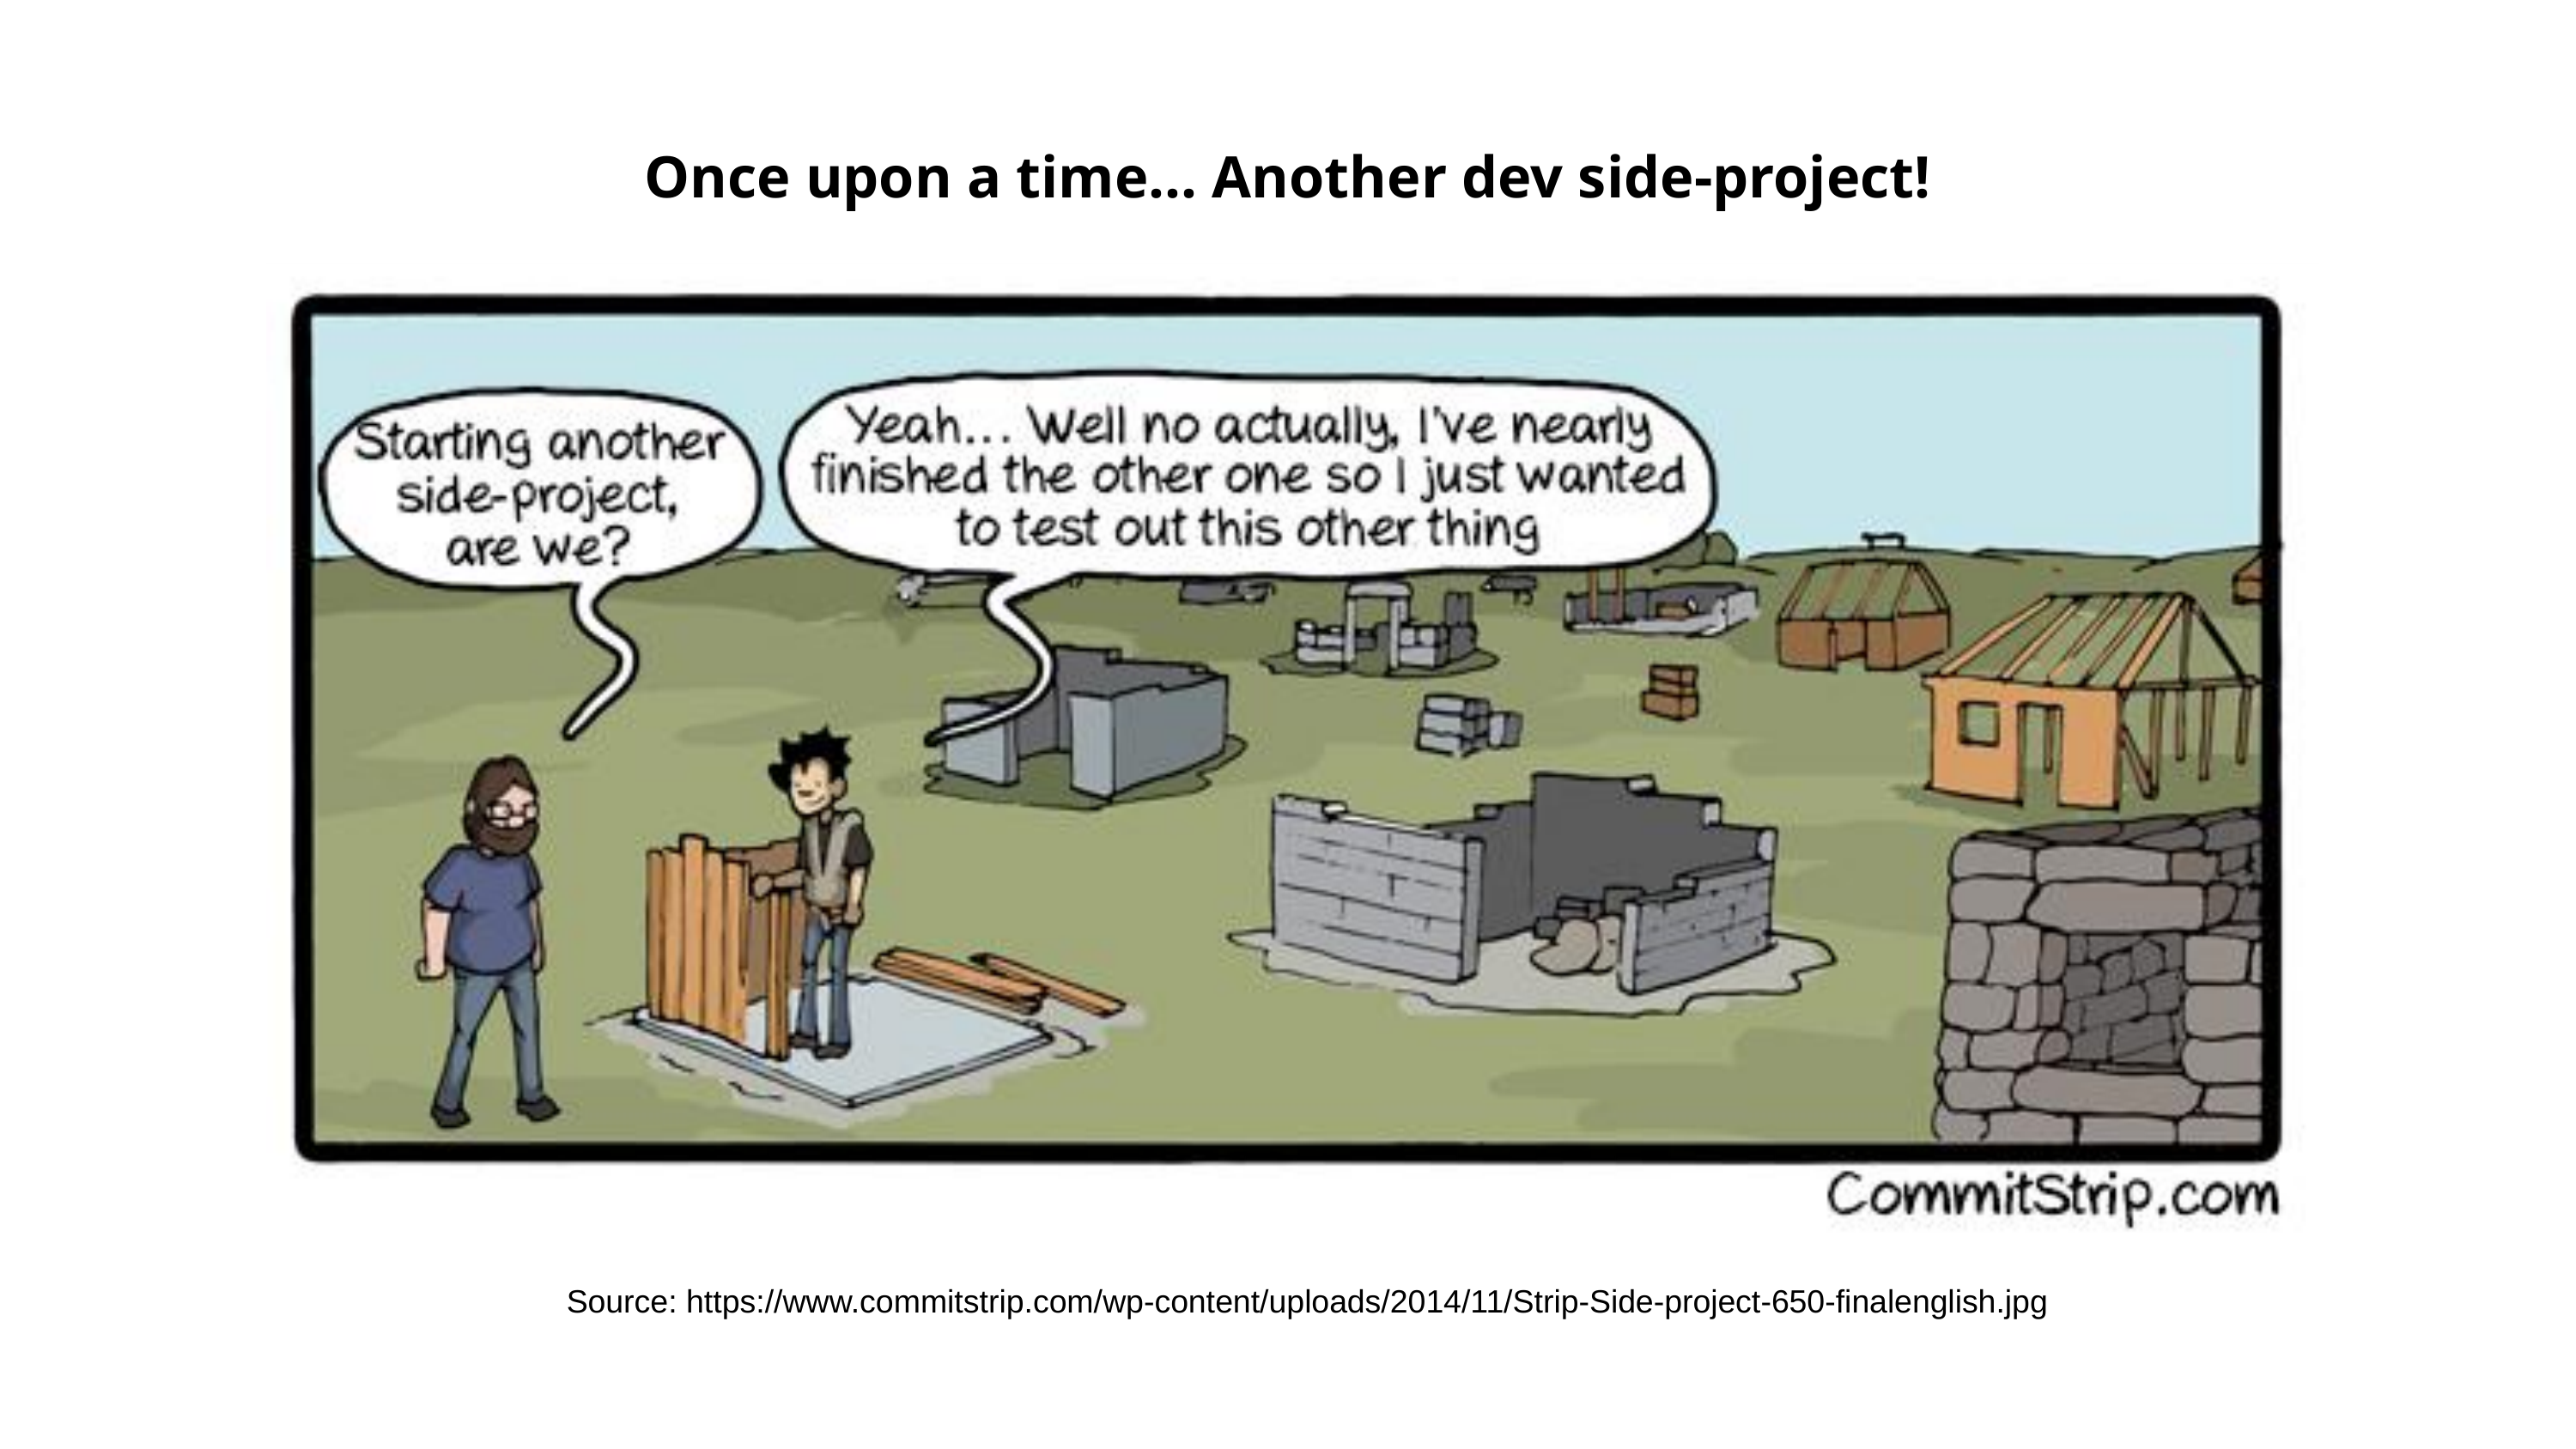

Once upon a time… Another dev side-project!
Source: https://www.commitstrip.com/wp-content/uploads/2014/11/Strip-Side-project-650-finalenglish.jpg